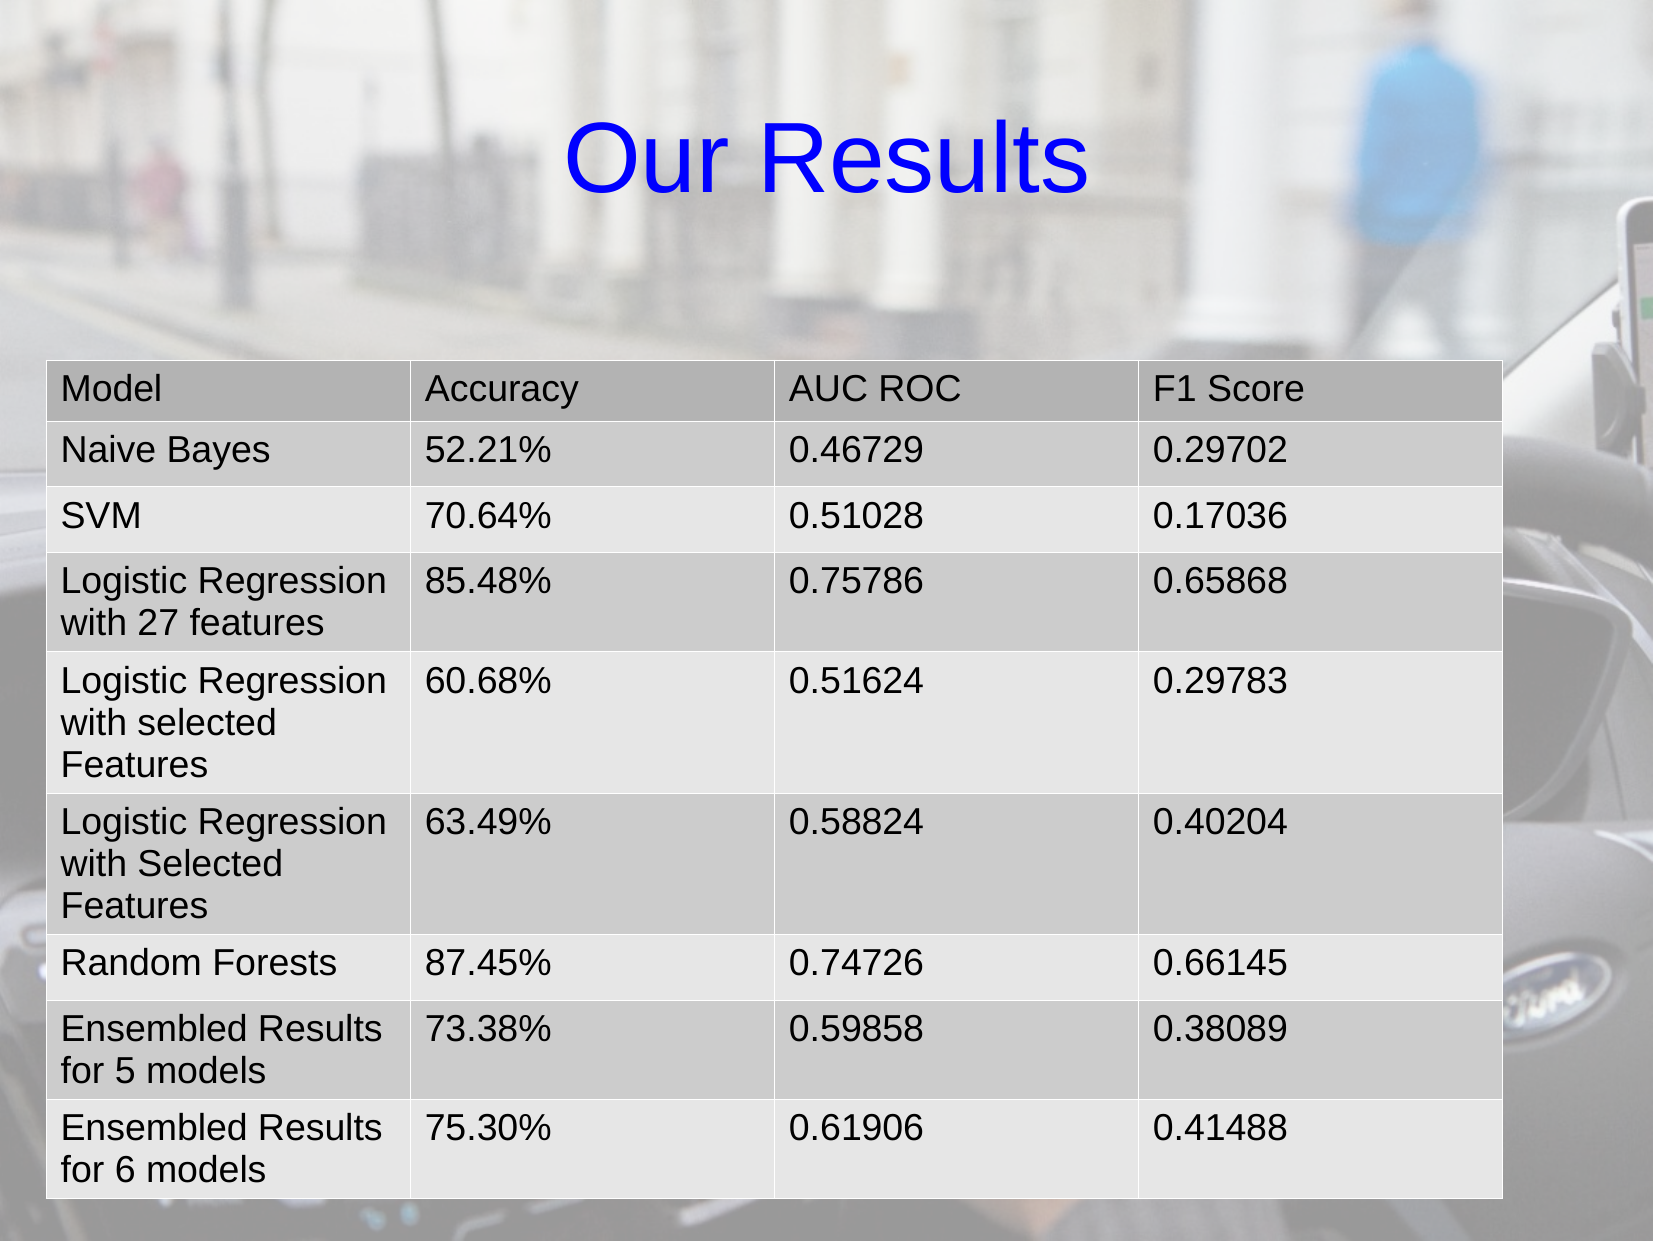

Our Results
| Model | Accuracy | AUC ROC | F1 Score |
| --- | --- | --- | --- |
| Naive Bayes | 52.21% | 0.46729 | 0.29702 |
| SVM | 70.64% | 0.51028 | 0.17036 |
| Logistic Regression with 27 features | 85.48% | 0.75786 | 0.65868 |
| Logistic Regression with selected Features | 60.68% | 0.51624 | 0.29783 |
| Logistic Regression with Selected Features | 63.49% | 0.58824 | 0.40204 |
| Random Forests | 87.45% | 0.74726 | 0.66145 |
| Ensembled Results for 5 models | 73.38% | 0.59858 | 0.38089 |
| Ensembled Results for 6 models | 75.30% | 0.61906 | 0.41488 |